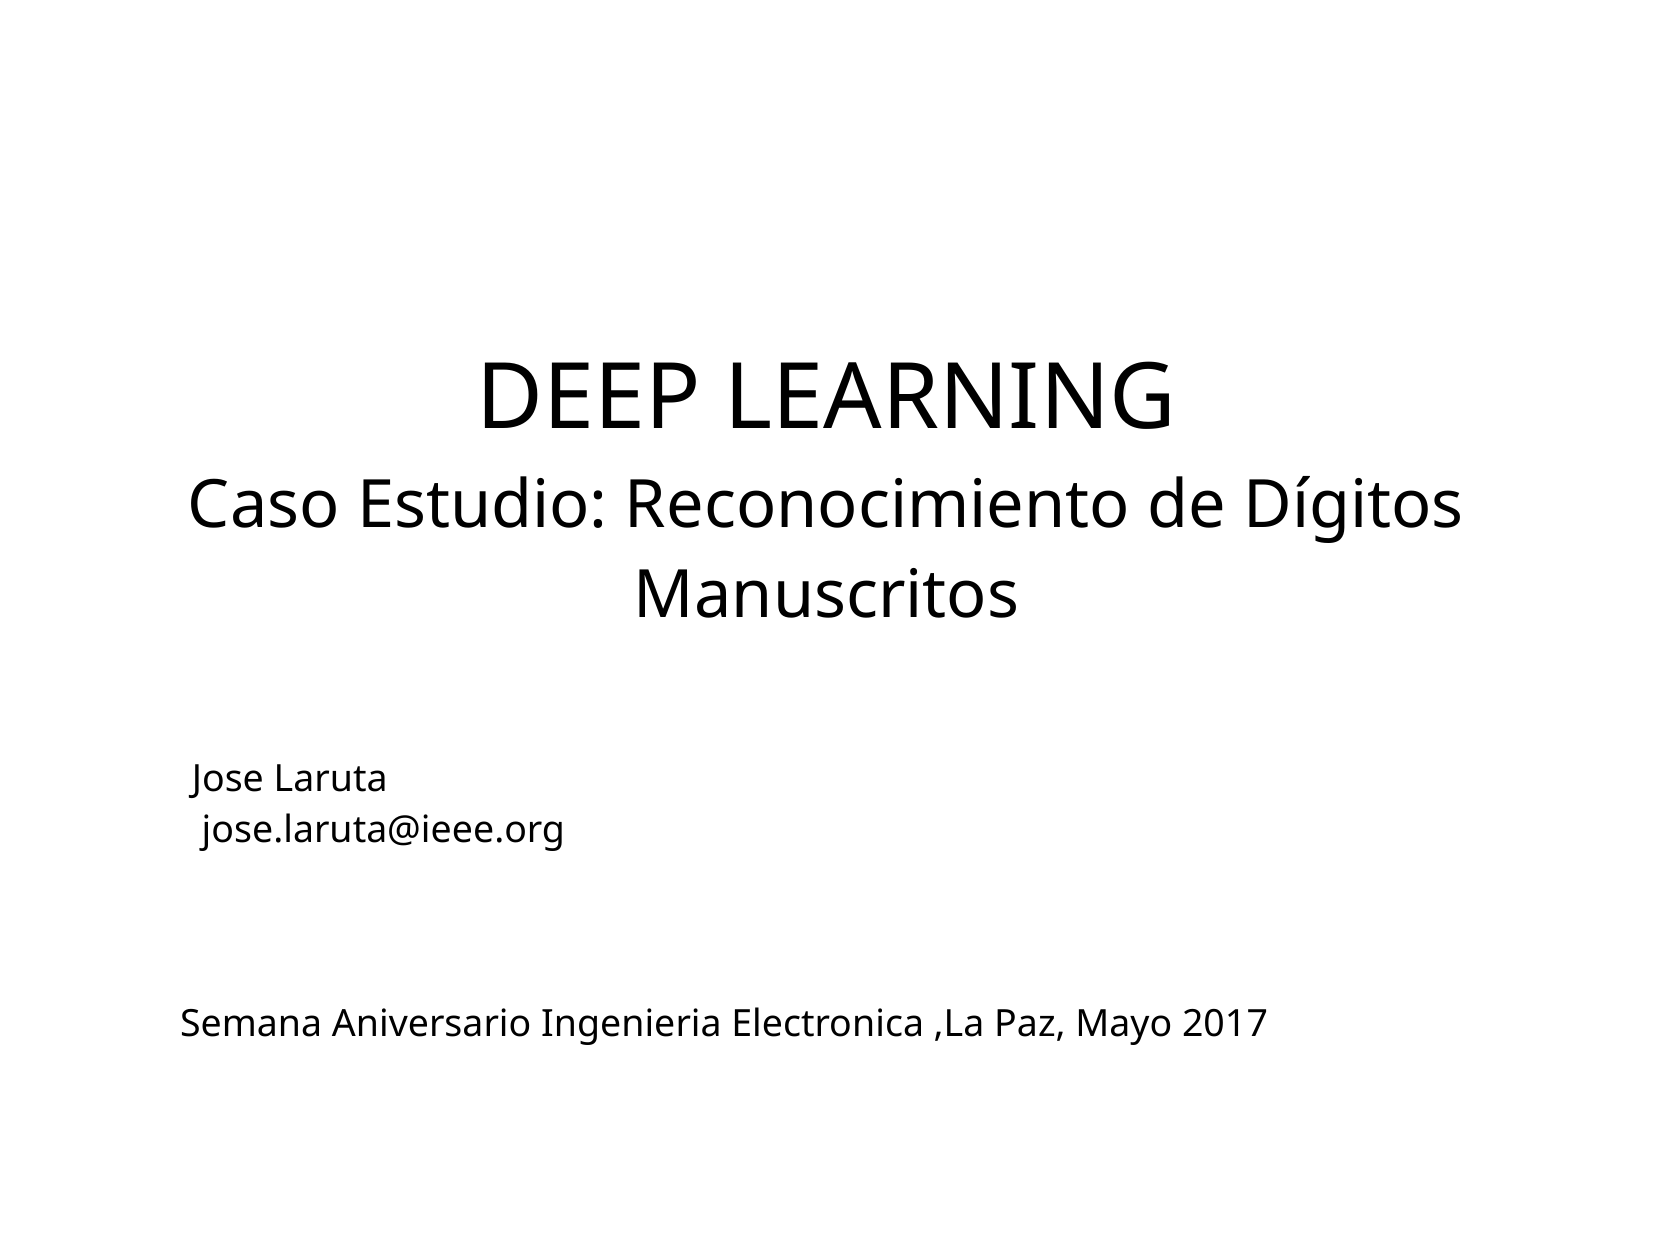

# DEEP LEARNING
Caso Estudio: Reconocimiento de Dígitos Manuscritos
Jose Laruta
 jose.laruta@ieee.org
Semana Aniversario Ingenieria Electronica ,La Paz, Mayo 2017